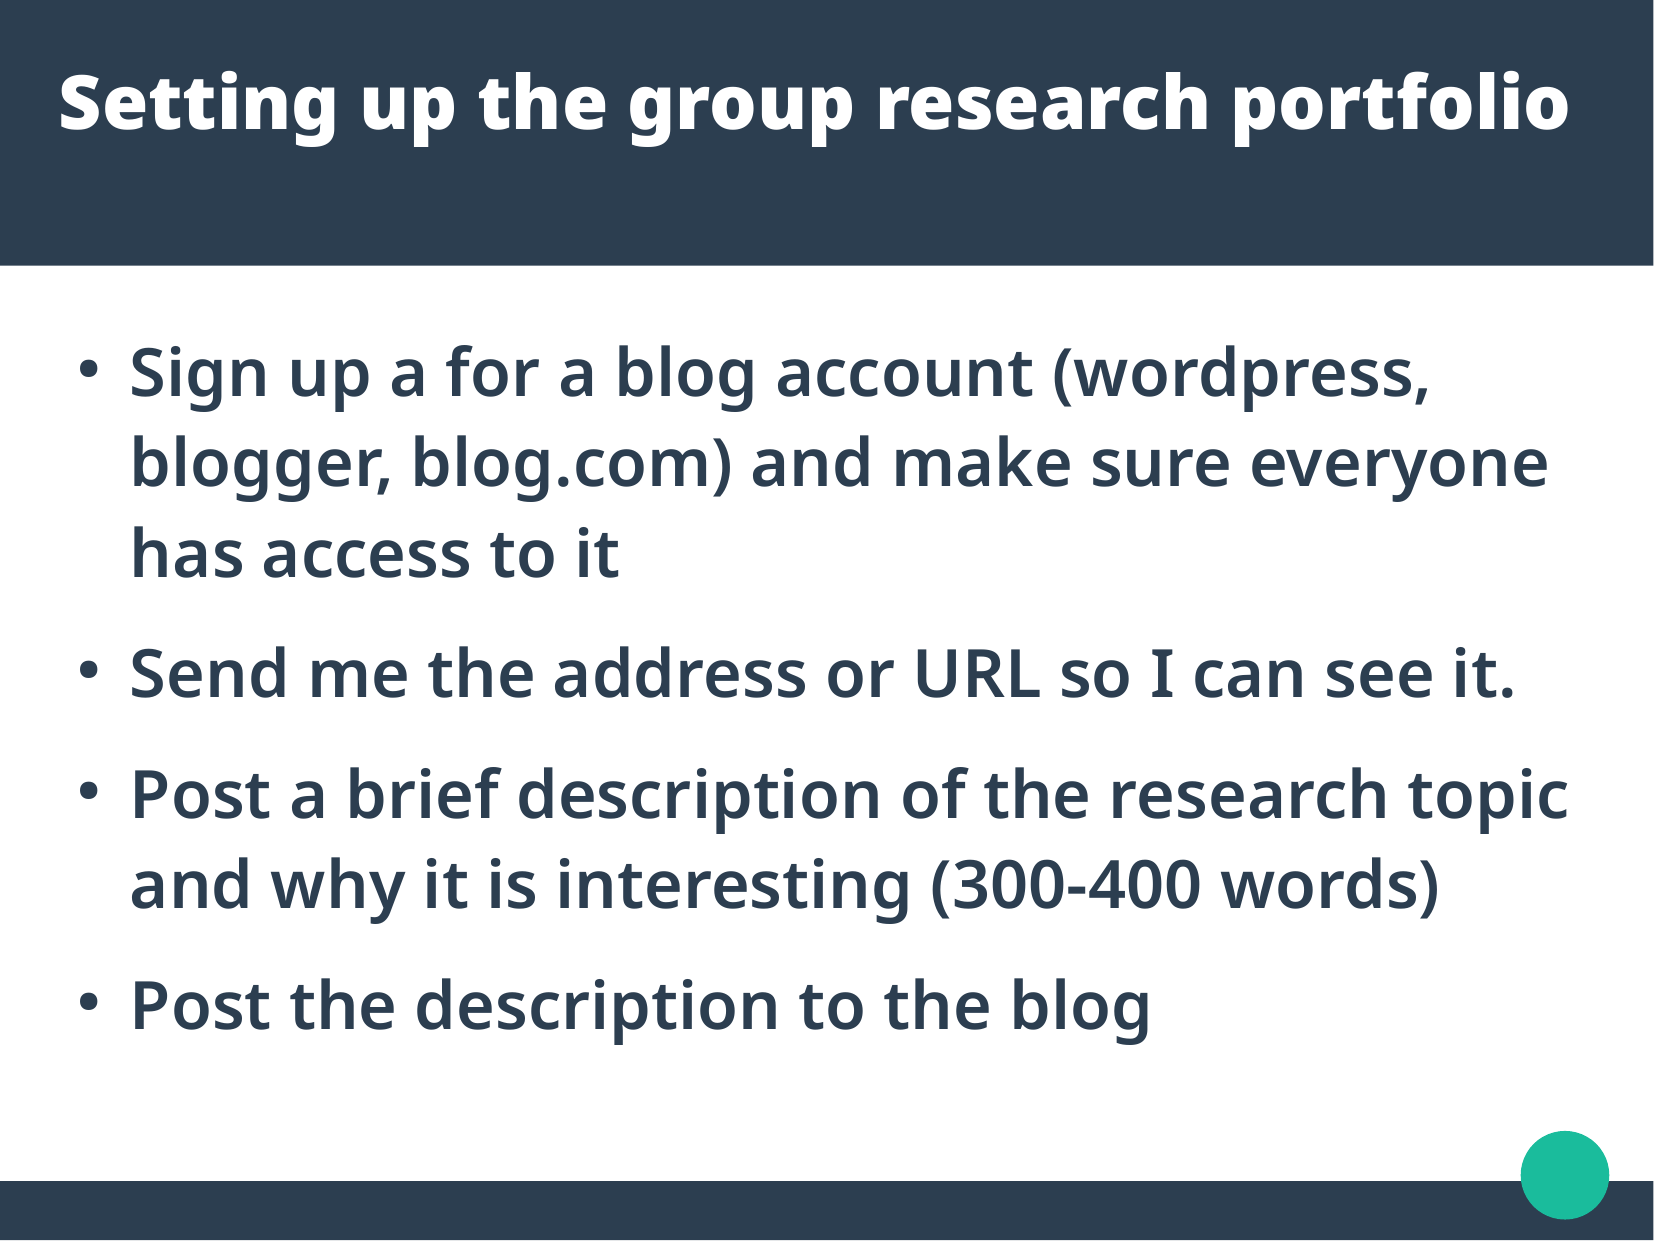

# Setting up the group research portfolio
Sign up a for a blog account (wordpress, blogger, blog.com) and make sure everyone has access to it
Send me the address or URL so I can see it.
Post a brief description of the research topic and why it is interesting (300-400 words)
Post the description to the blog